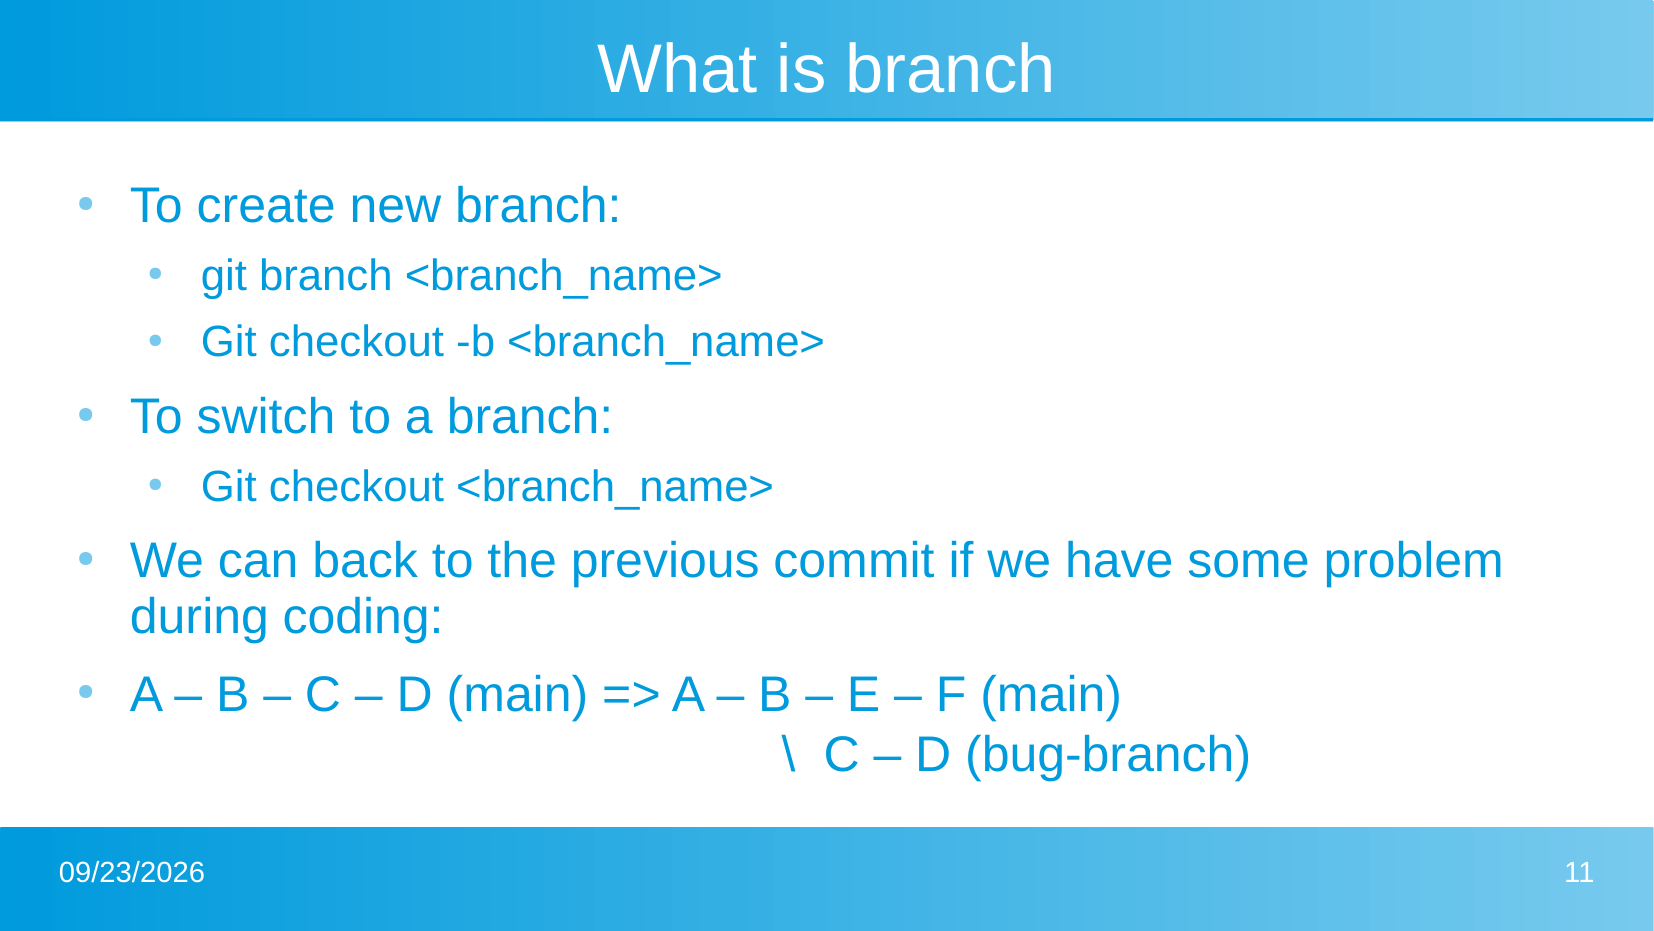

# What is branch
To create new branch:
git branch <branch_name>
Git checkout -b <branch_name>
To switch to a branch:
Git checkout <branch_name>
We can back to the previous commit if we have some problem during coding:
A – B – C – D (main) => A – B – E – F (main)
 \ C – D (bug-branch)
11